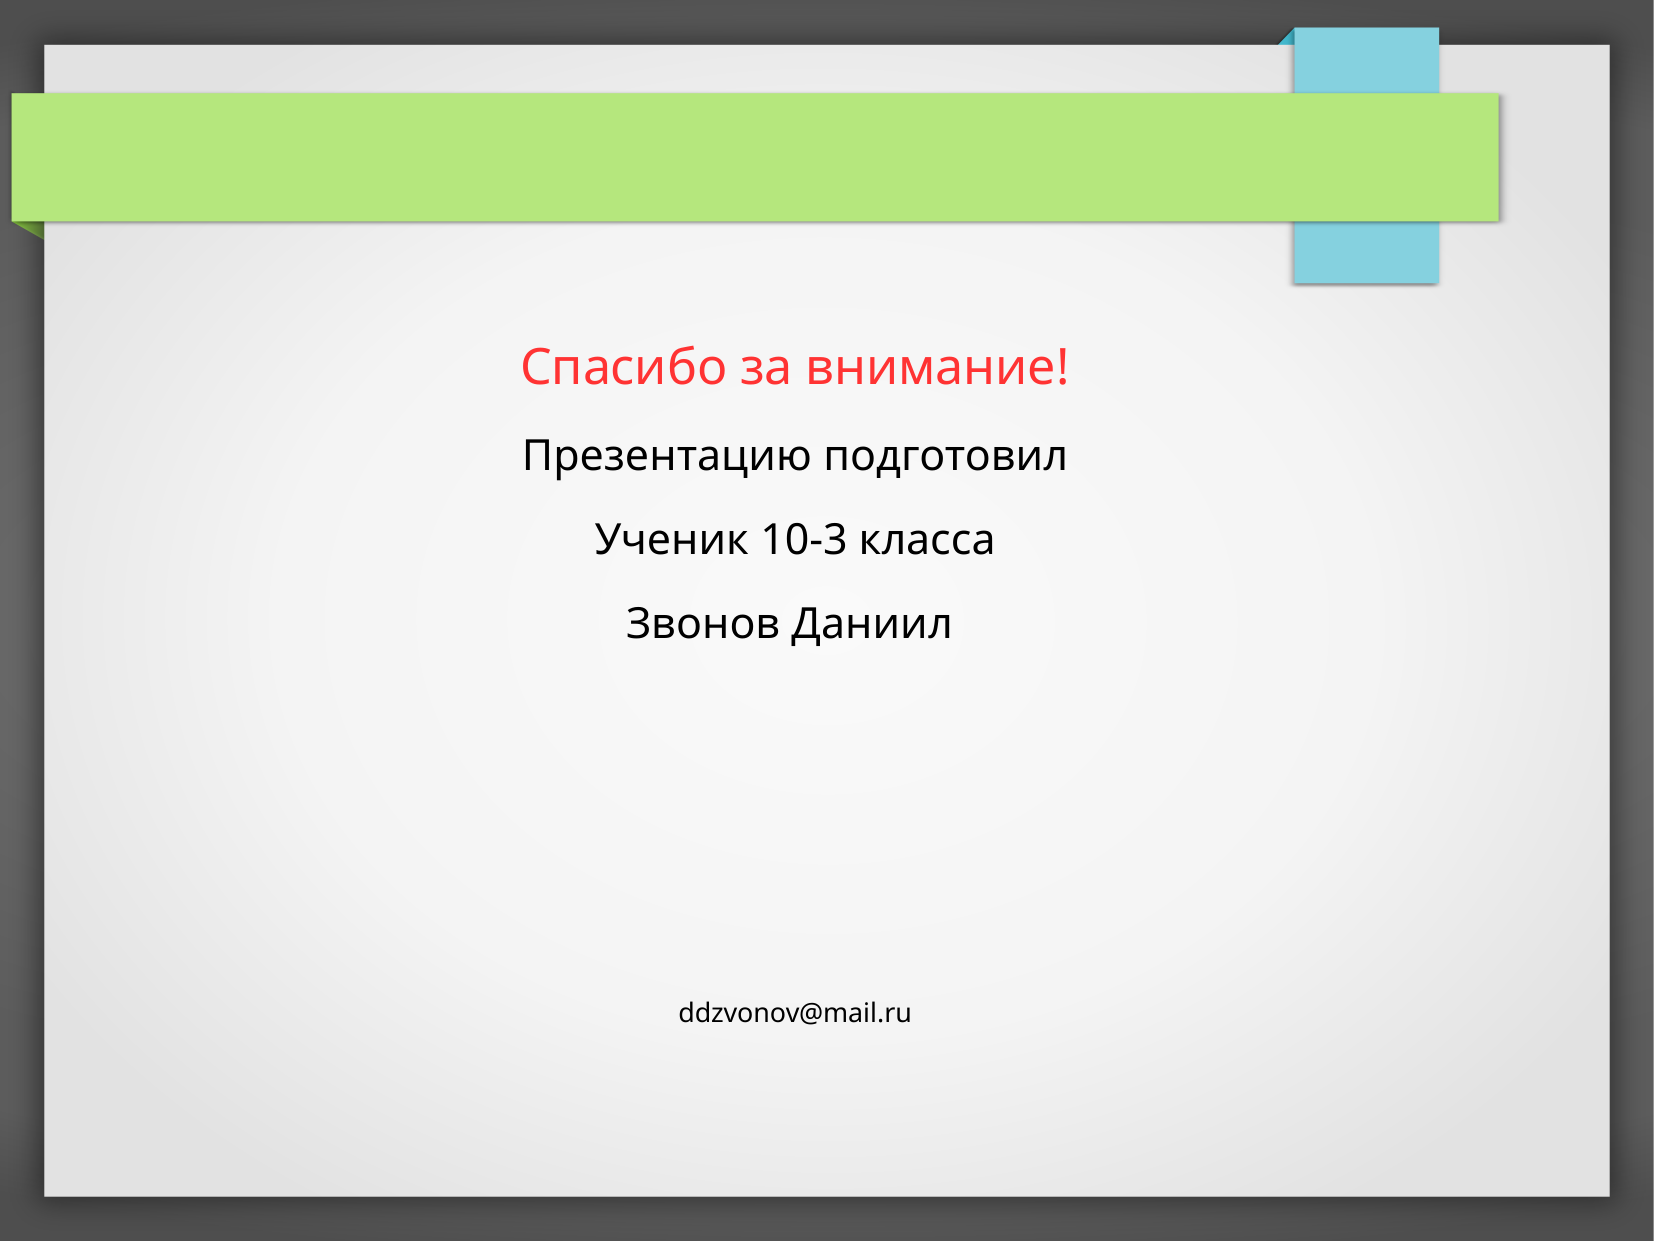

# Спасибо за внимание!
Презентацию подготовил
Ученик 10-3 класса
Звонов Даниил
ddzvonov@mail.ru